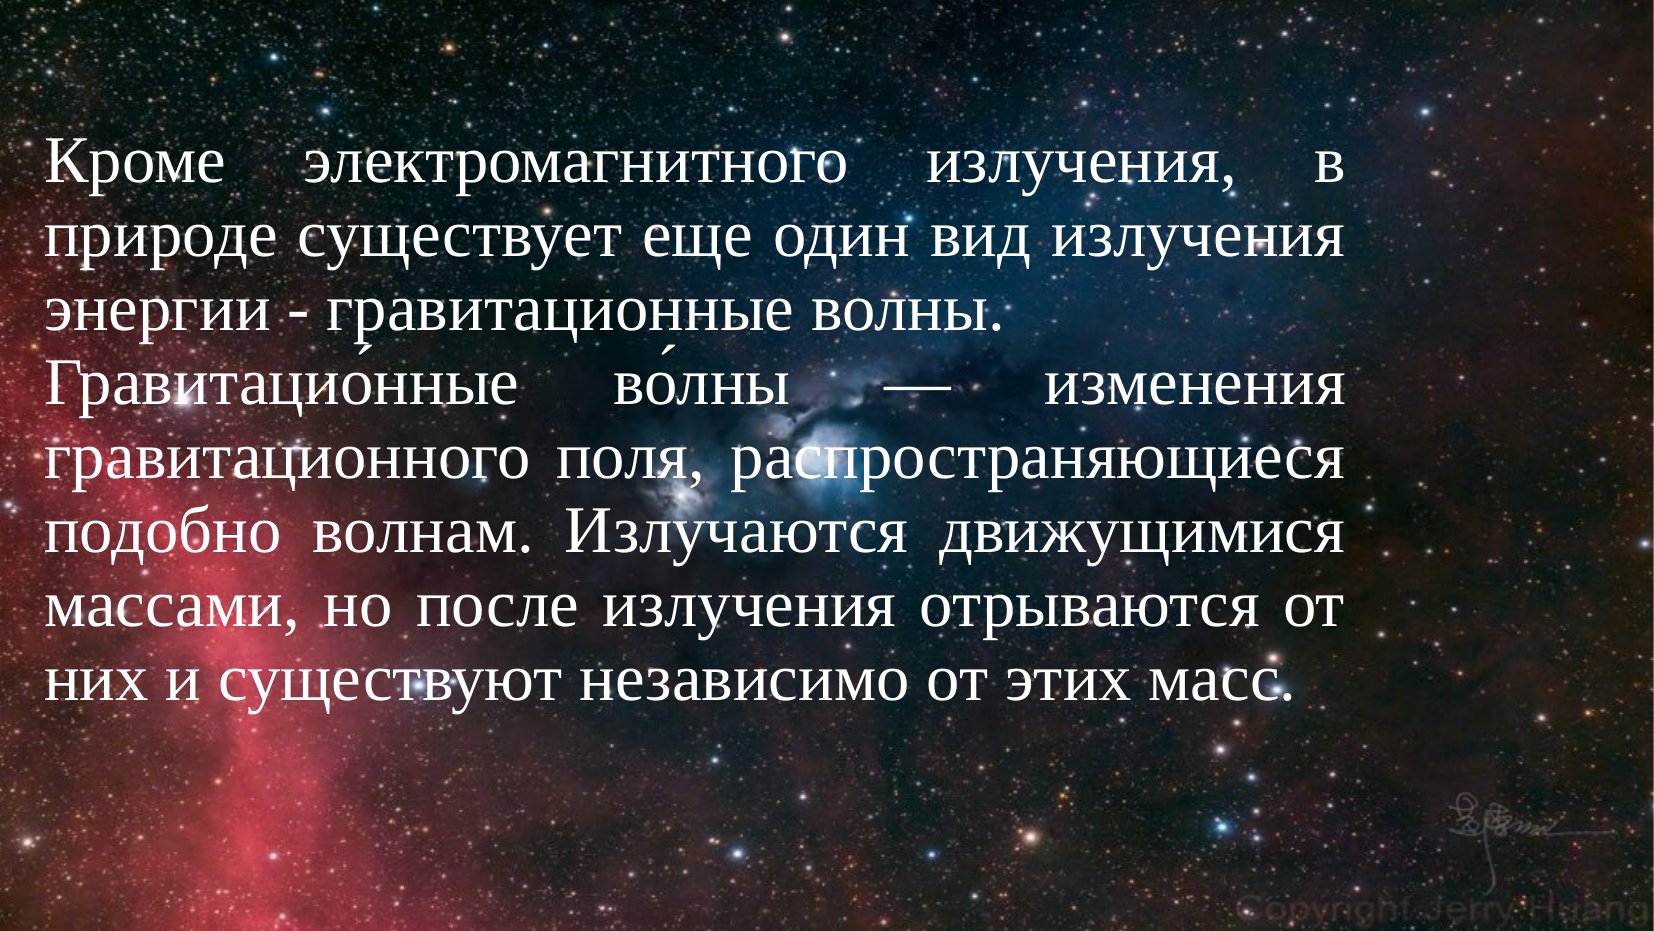

Кроме электромагнитного излучения, в природе существует еще один вид излучения энергии - гравитационные волны.
Гравитацио́нные во́лны — изменения гравитационного поля, распространяющиеся подобно волнам. Излучаются движущимися массами, но после излучения отрываются от них и существуют независимо от этих масс.